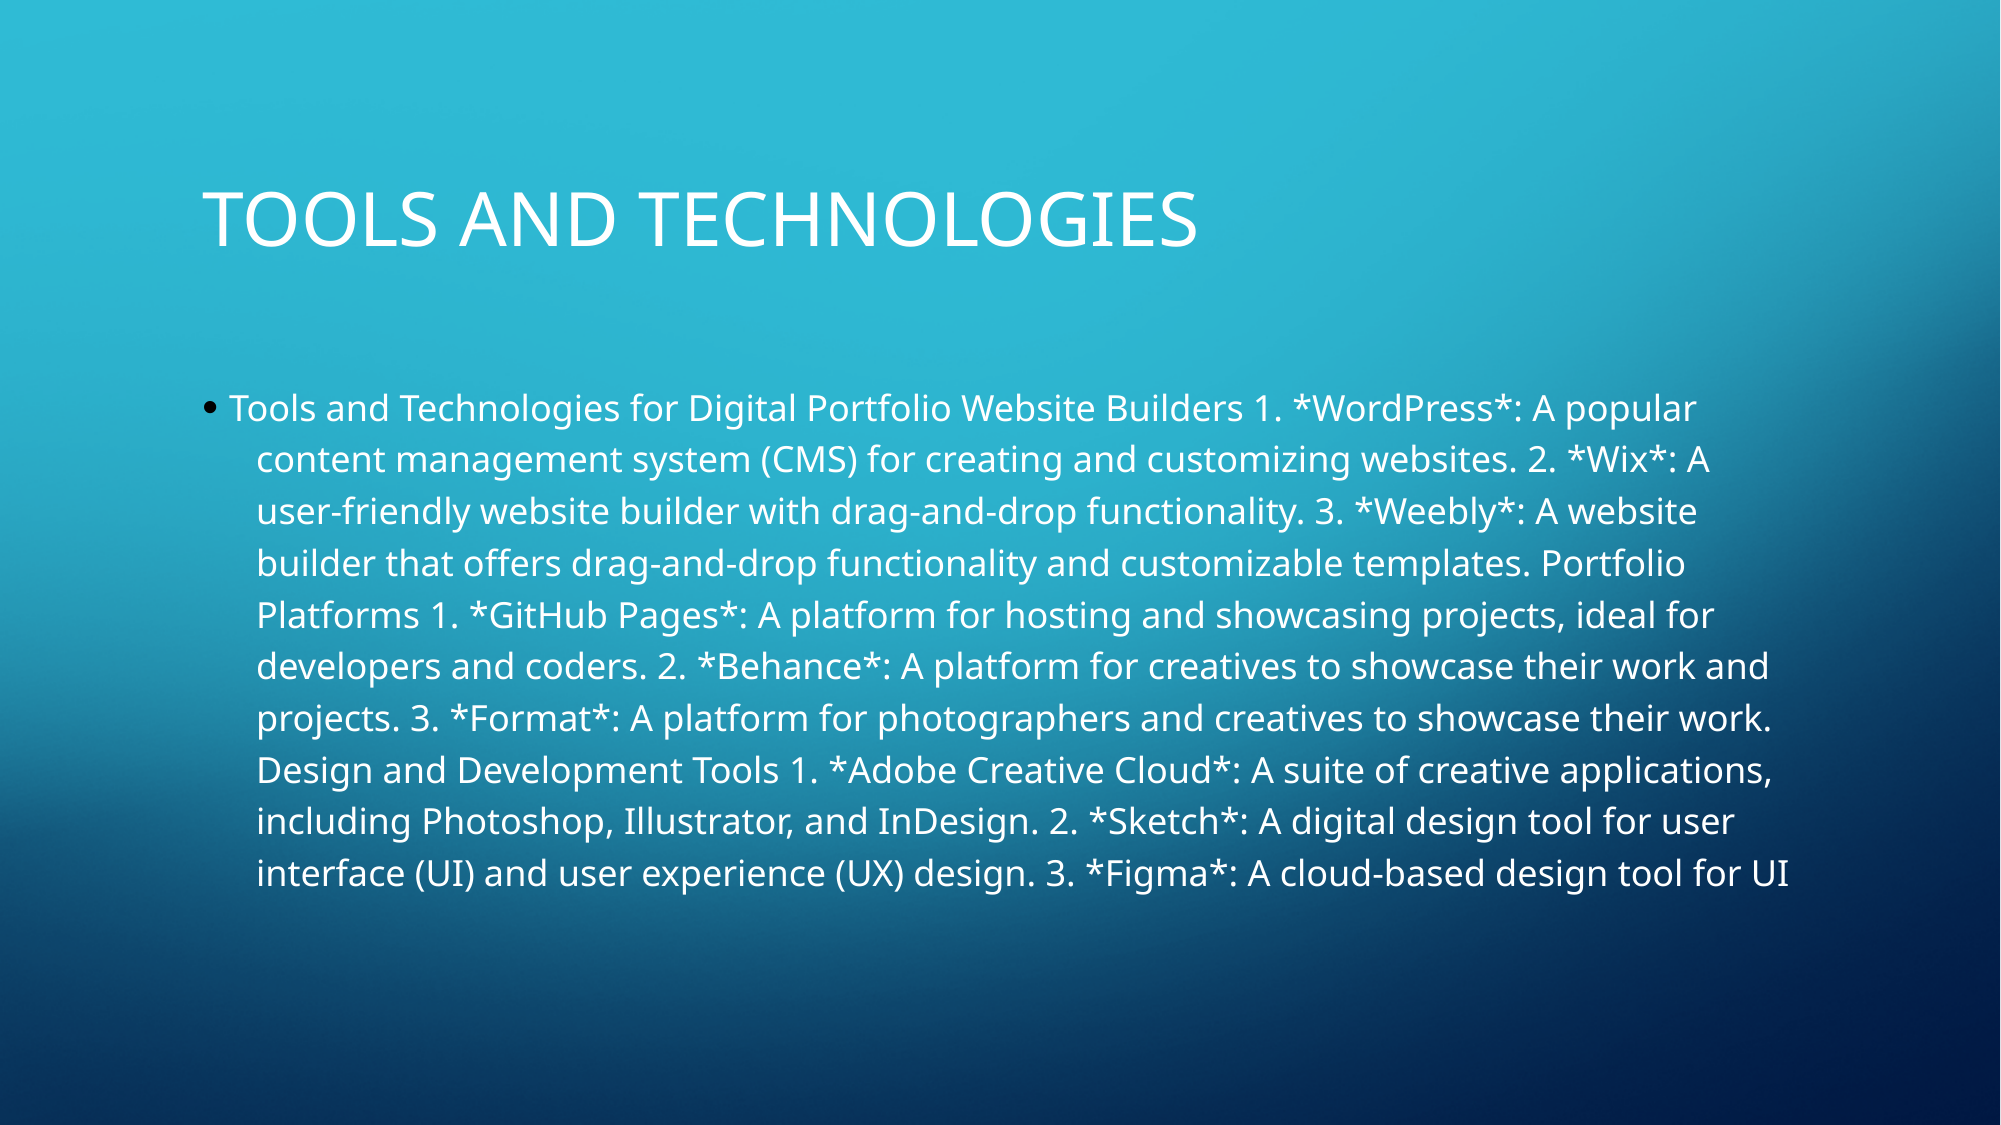

# TOOLS AND TECHNOLOGIES
Tools and Technologies for Digital Portfolio Website Builders 1. *WordPress*: A popular content management system (CMS) for creating and customizing websites. 2. *Wix*: A user-friendly website builder with drag-and-drop functionality. 3. *Weebly*: A website builder that offers drag-and-drop functionality and customizable templates. Portfolio Platforms 1. *GitHub Pages*: A platform for hosting and showcasing projects, ideal for developers and coders. 2. *Behance*: A platform for creatives to showcase their work and projects. 3. *Format*: A platform for photographers and creatives to showcase their work. Design and Development Tools 1. *Adobe Creative Cloud*: A suite of creative applications, including Photoshop, Illustrator, and InDesign. 2. *Sketch*: A digital design tool for user interface (UI) and user experience (UX) design. 3. *Figma*: A cloud-based design tool for UI